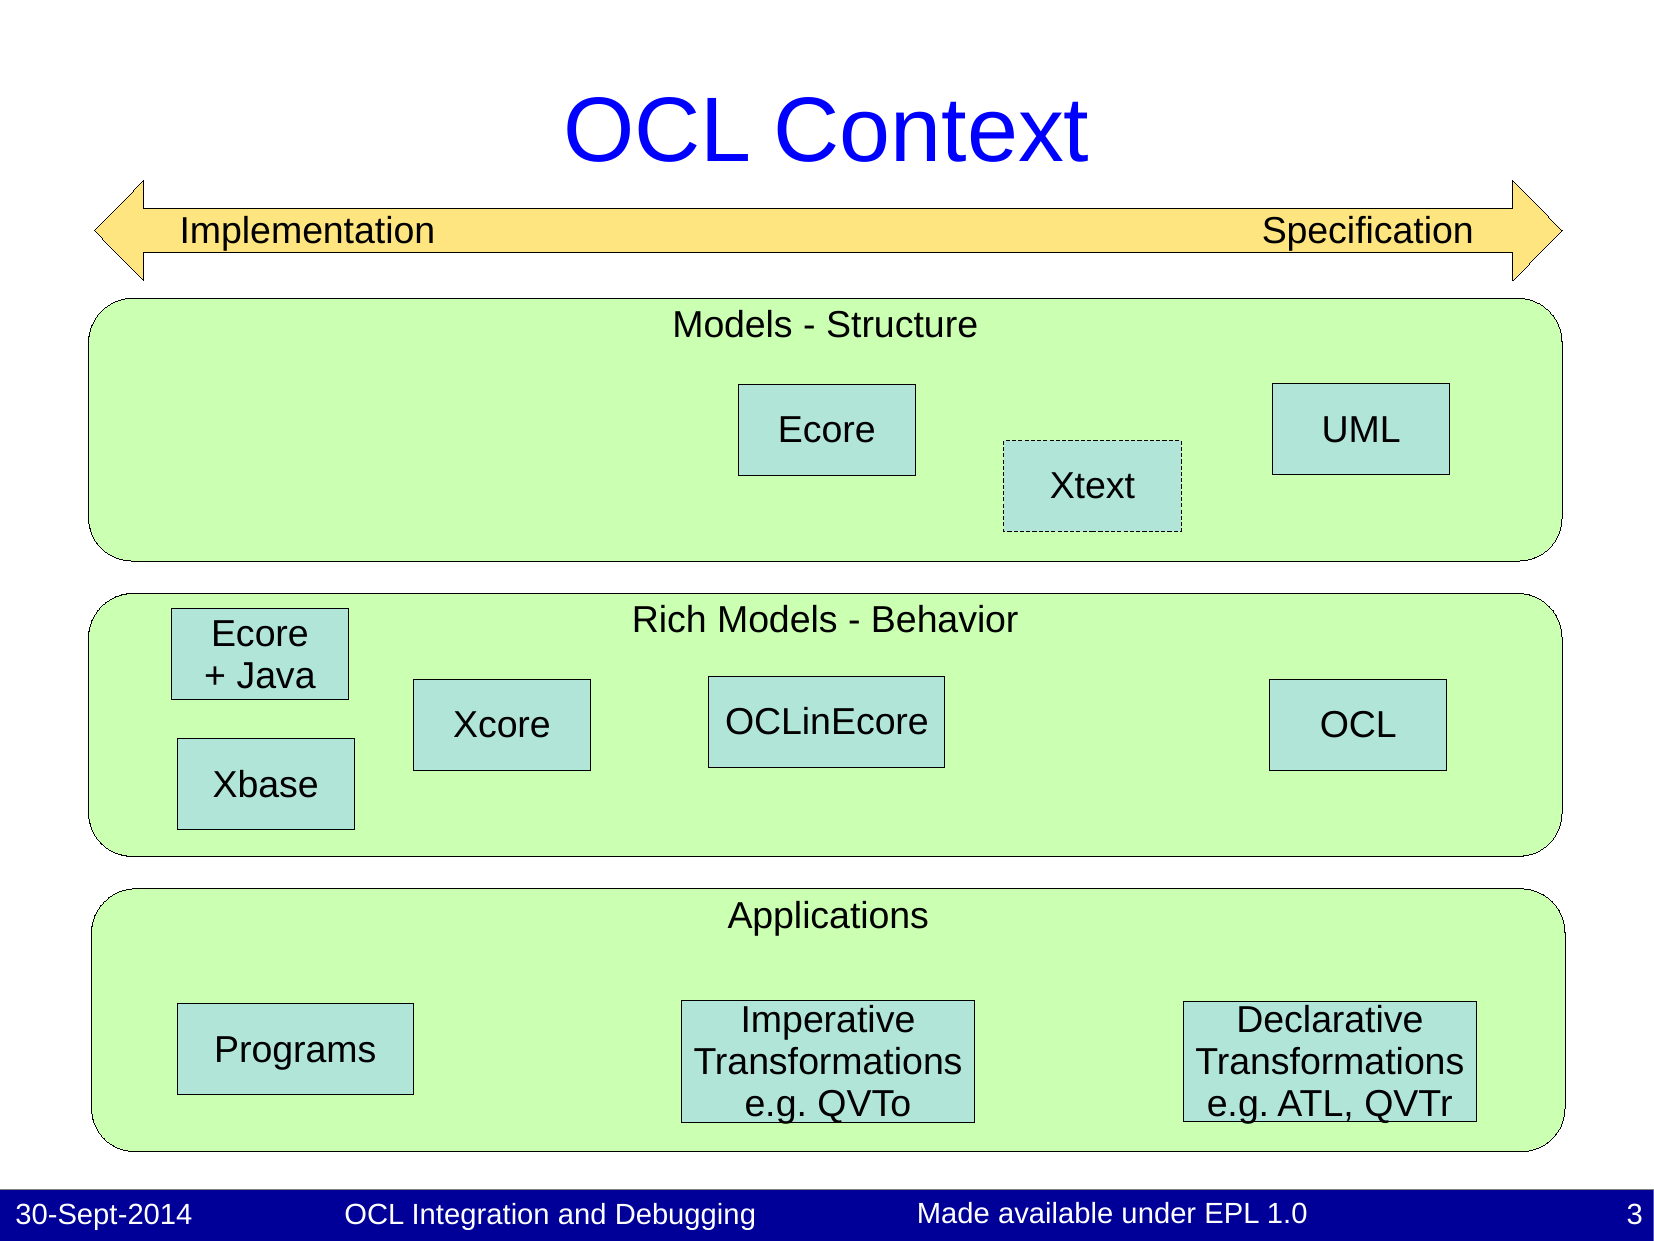

# OCL Context
Implementation Specification
Models - Structure
UML
Ecore
Xtext
Rich Models - Behavior
Ecore
+ Java
OCLinEcore
Xcore
OCL
Xbase
Applications
Imperative
Transformations
e.g. QVTo
Declarative
Transformations
e.g. ATL, QVTr
Programs
30-Sept-2014
OCL Integration and Debugging
3